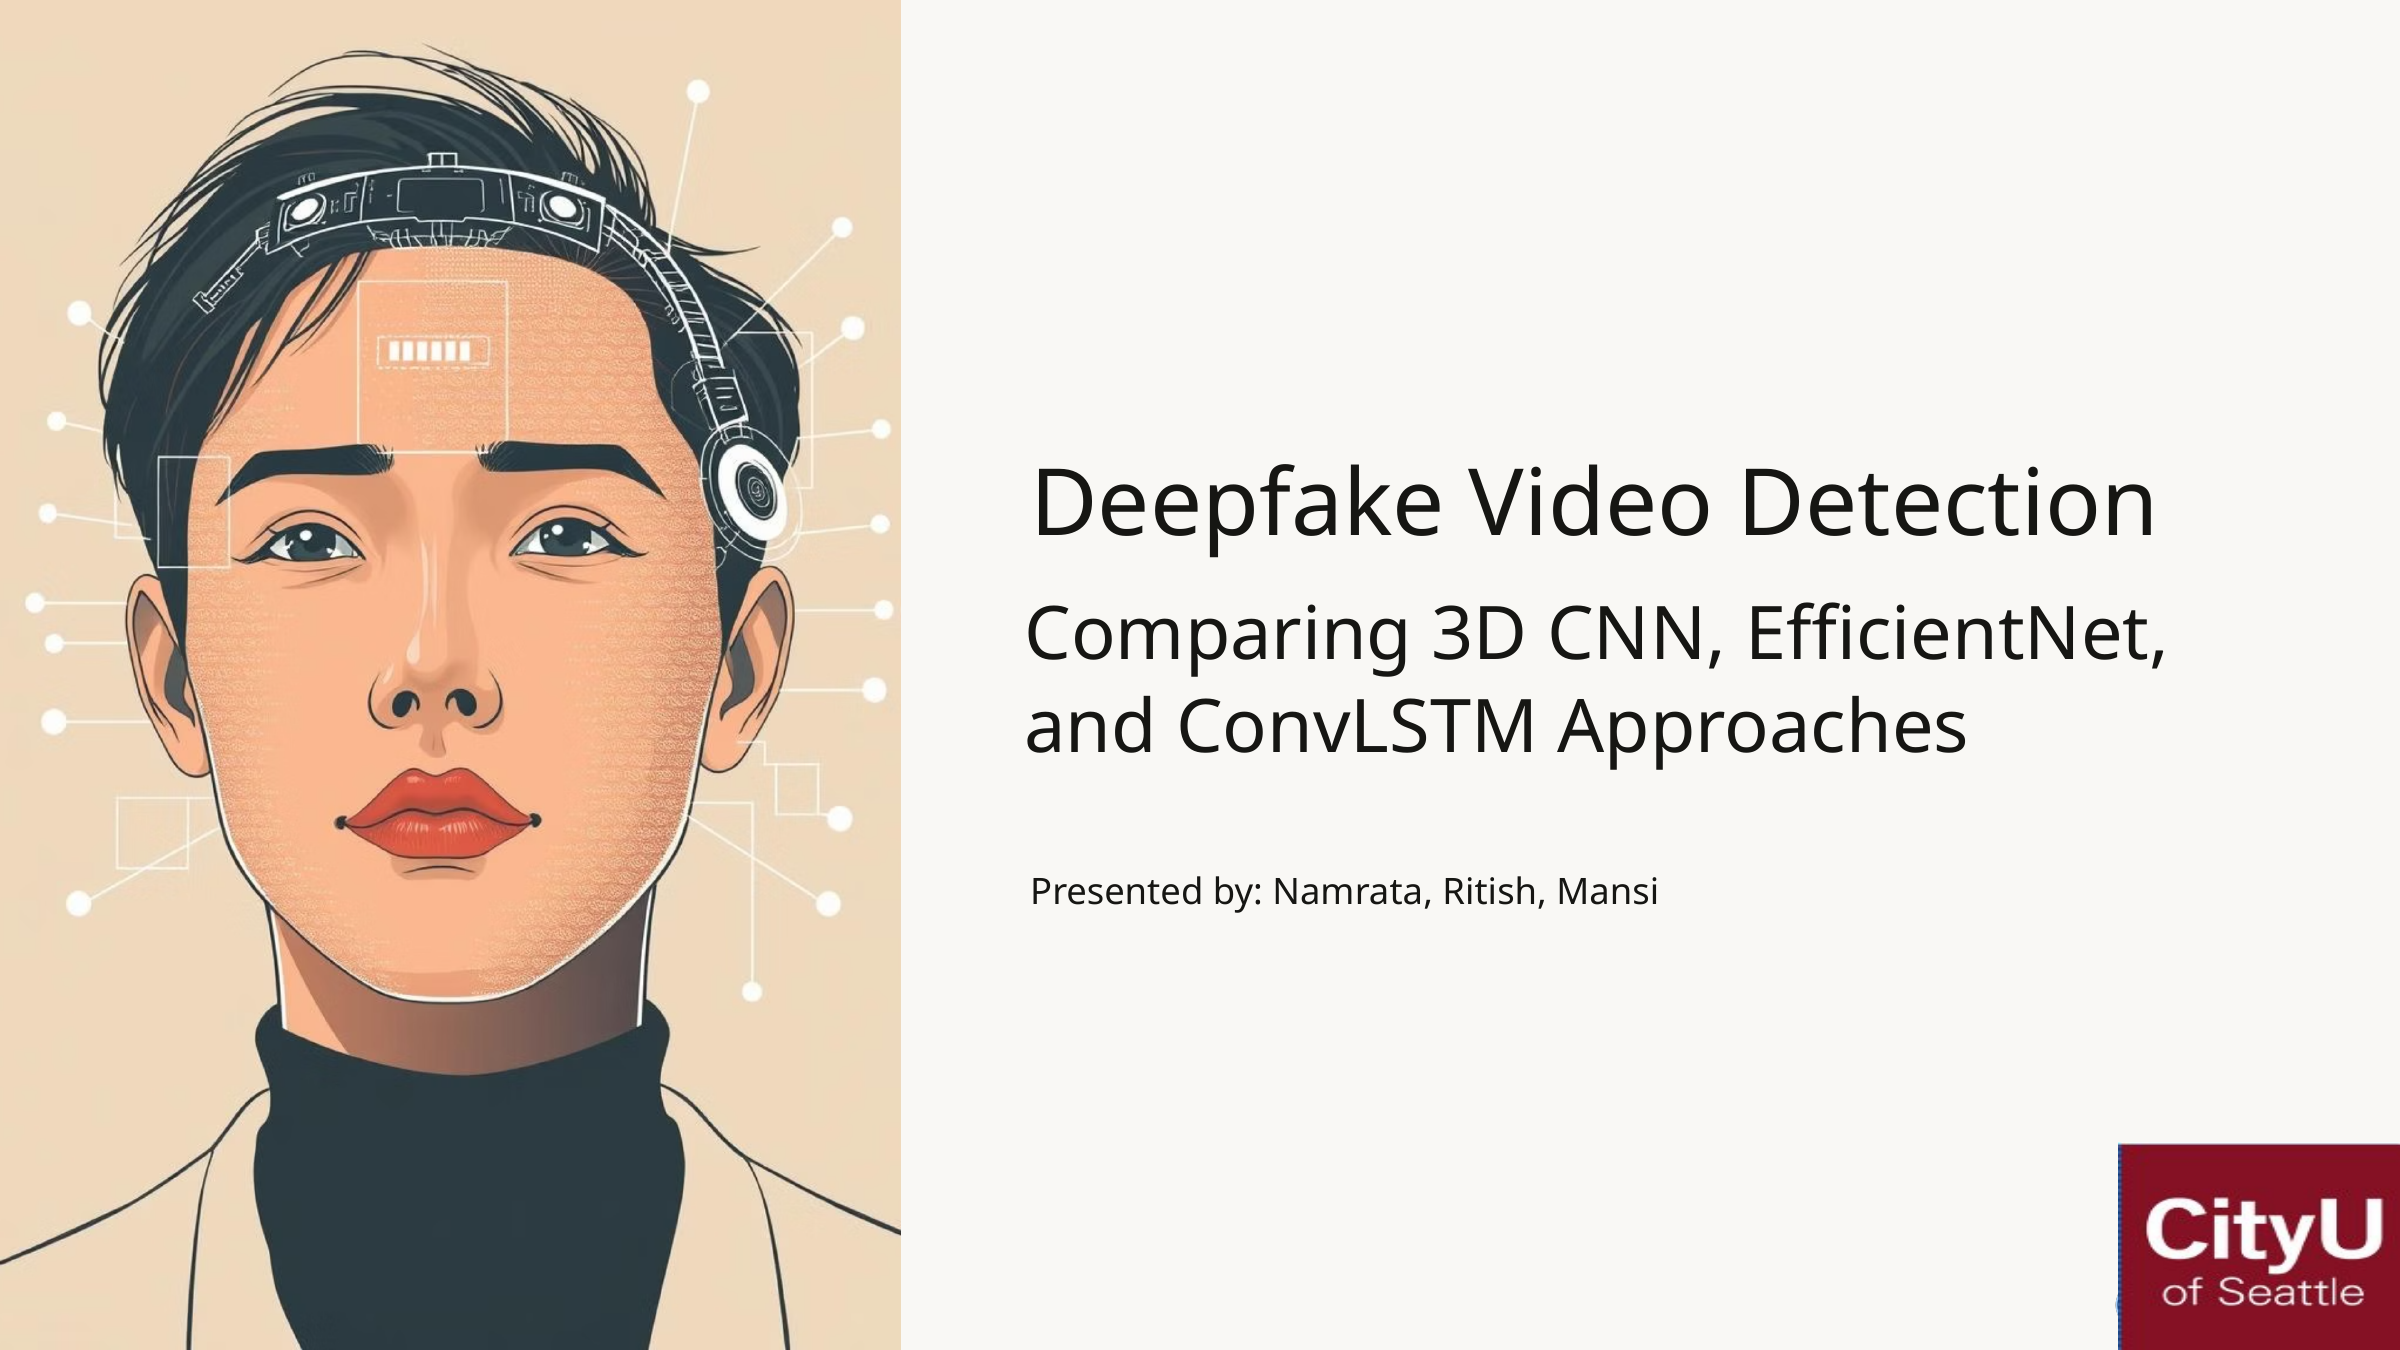

Deepfake Video Detection
Comparing 3D CNN, EfficientNet, and ConvLSTM Approaches
Presented by: Namrata, Ritish, Mansi